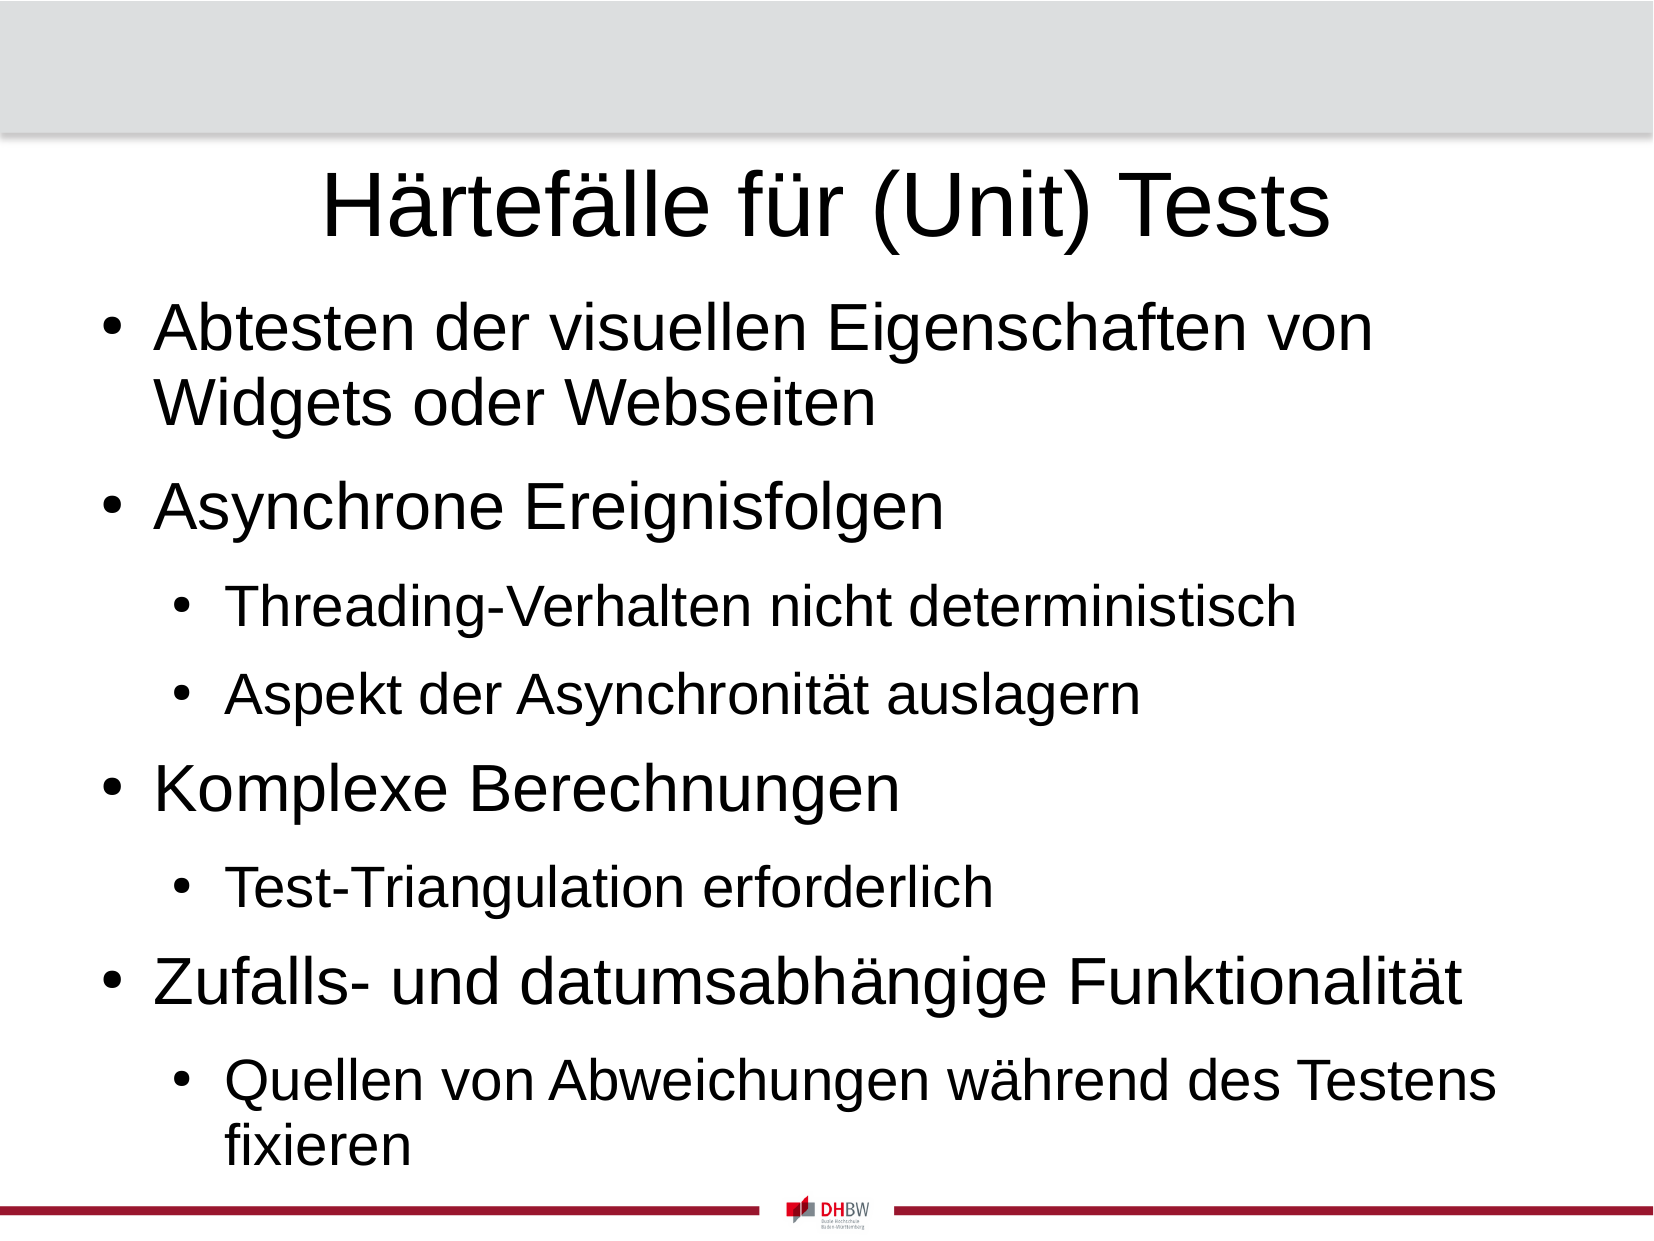

# Härtefälle für (Unit) Tests
Abtesten der visuellen Eigenschaften von Widgets oder Webseiten
Asynchrone Ereignisfolgen
Threading-Verhalten nicht deterministisch
Aspekt der Asynchronität auslagern
Komplexe Berechnungen
Test-Triangulation erforderlich
Zufalls- und datumsabhängige Funktionalität
Quellen von Abweichungen während des Testens fixieren